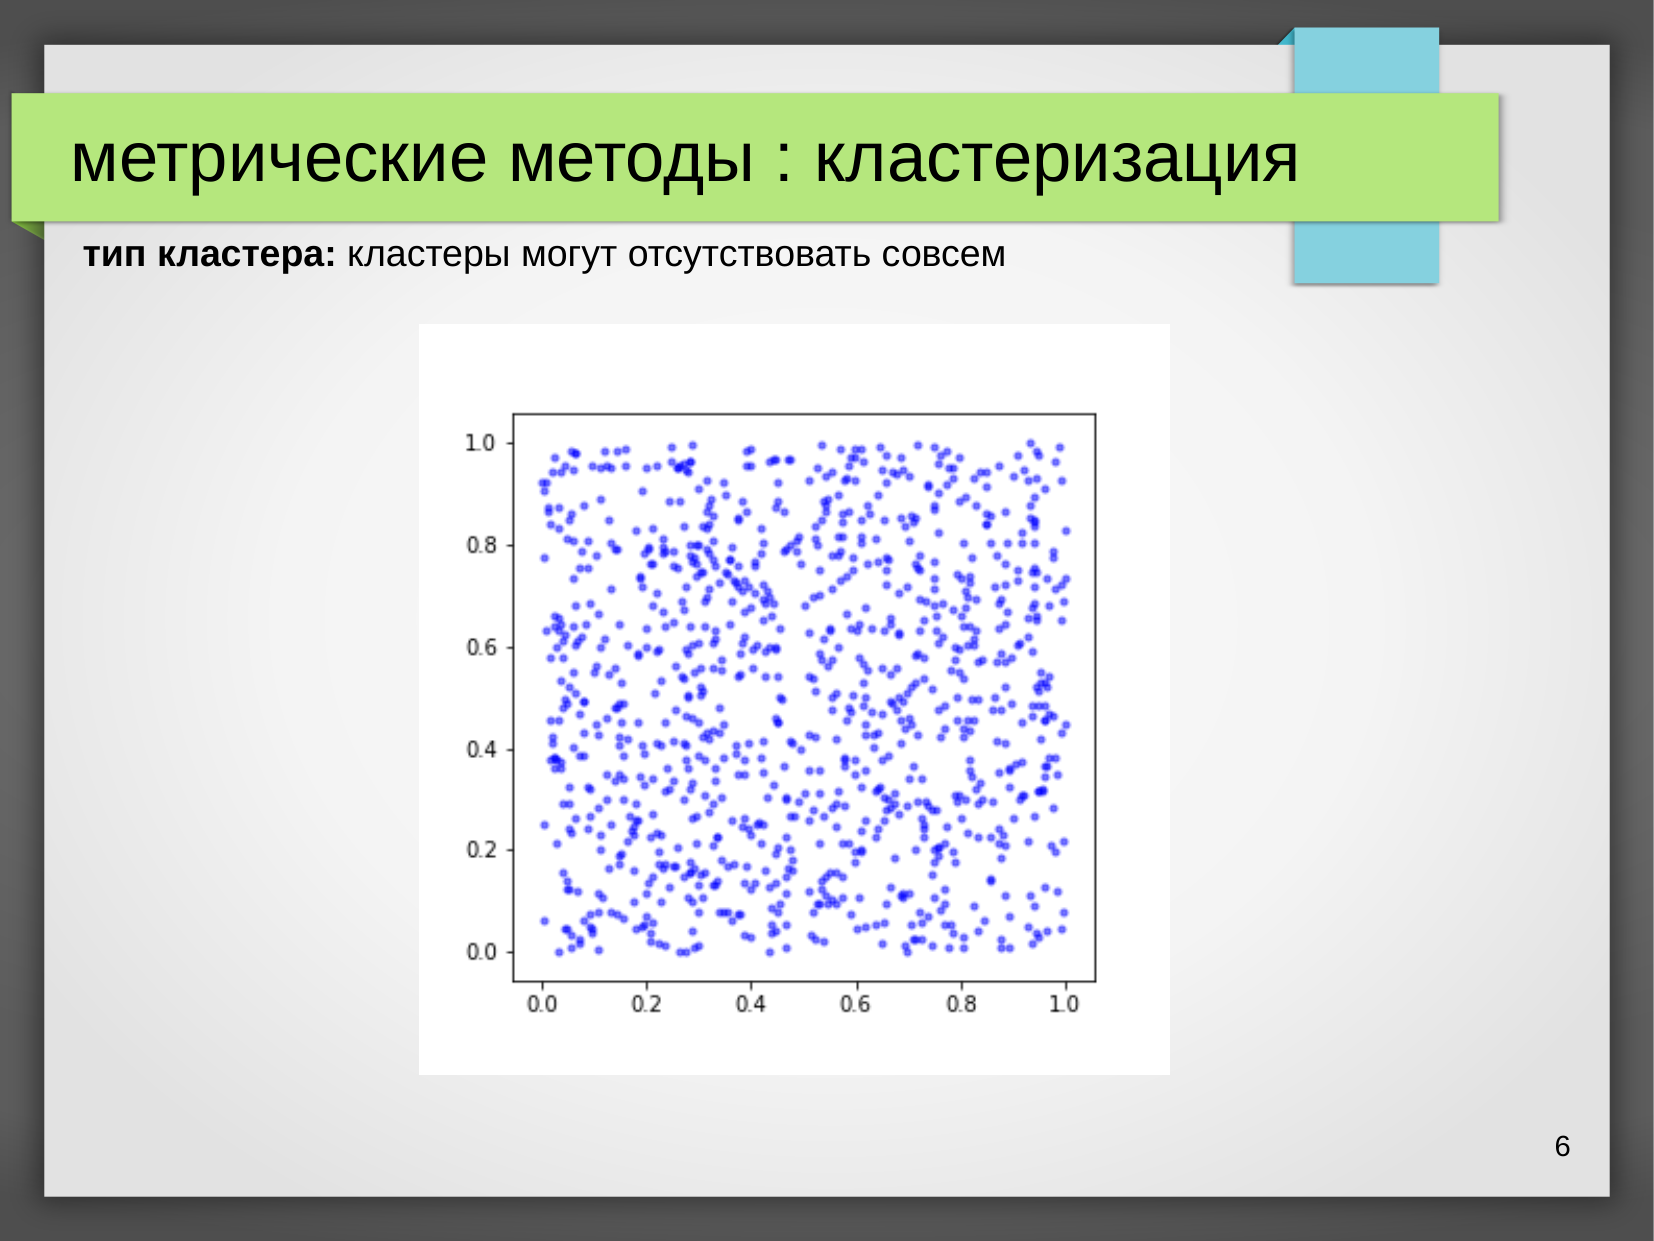

метрические методы : кластеризация
# тип кластера: кластеры могут отсутствовать совсем
6